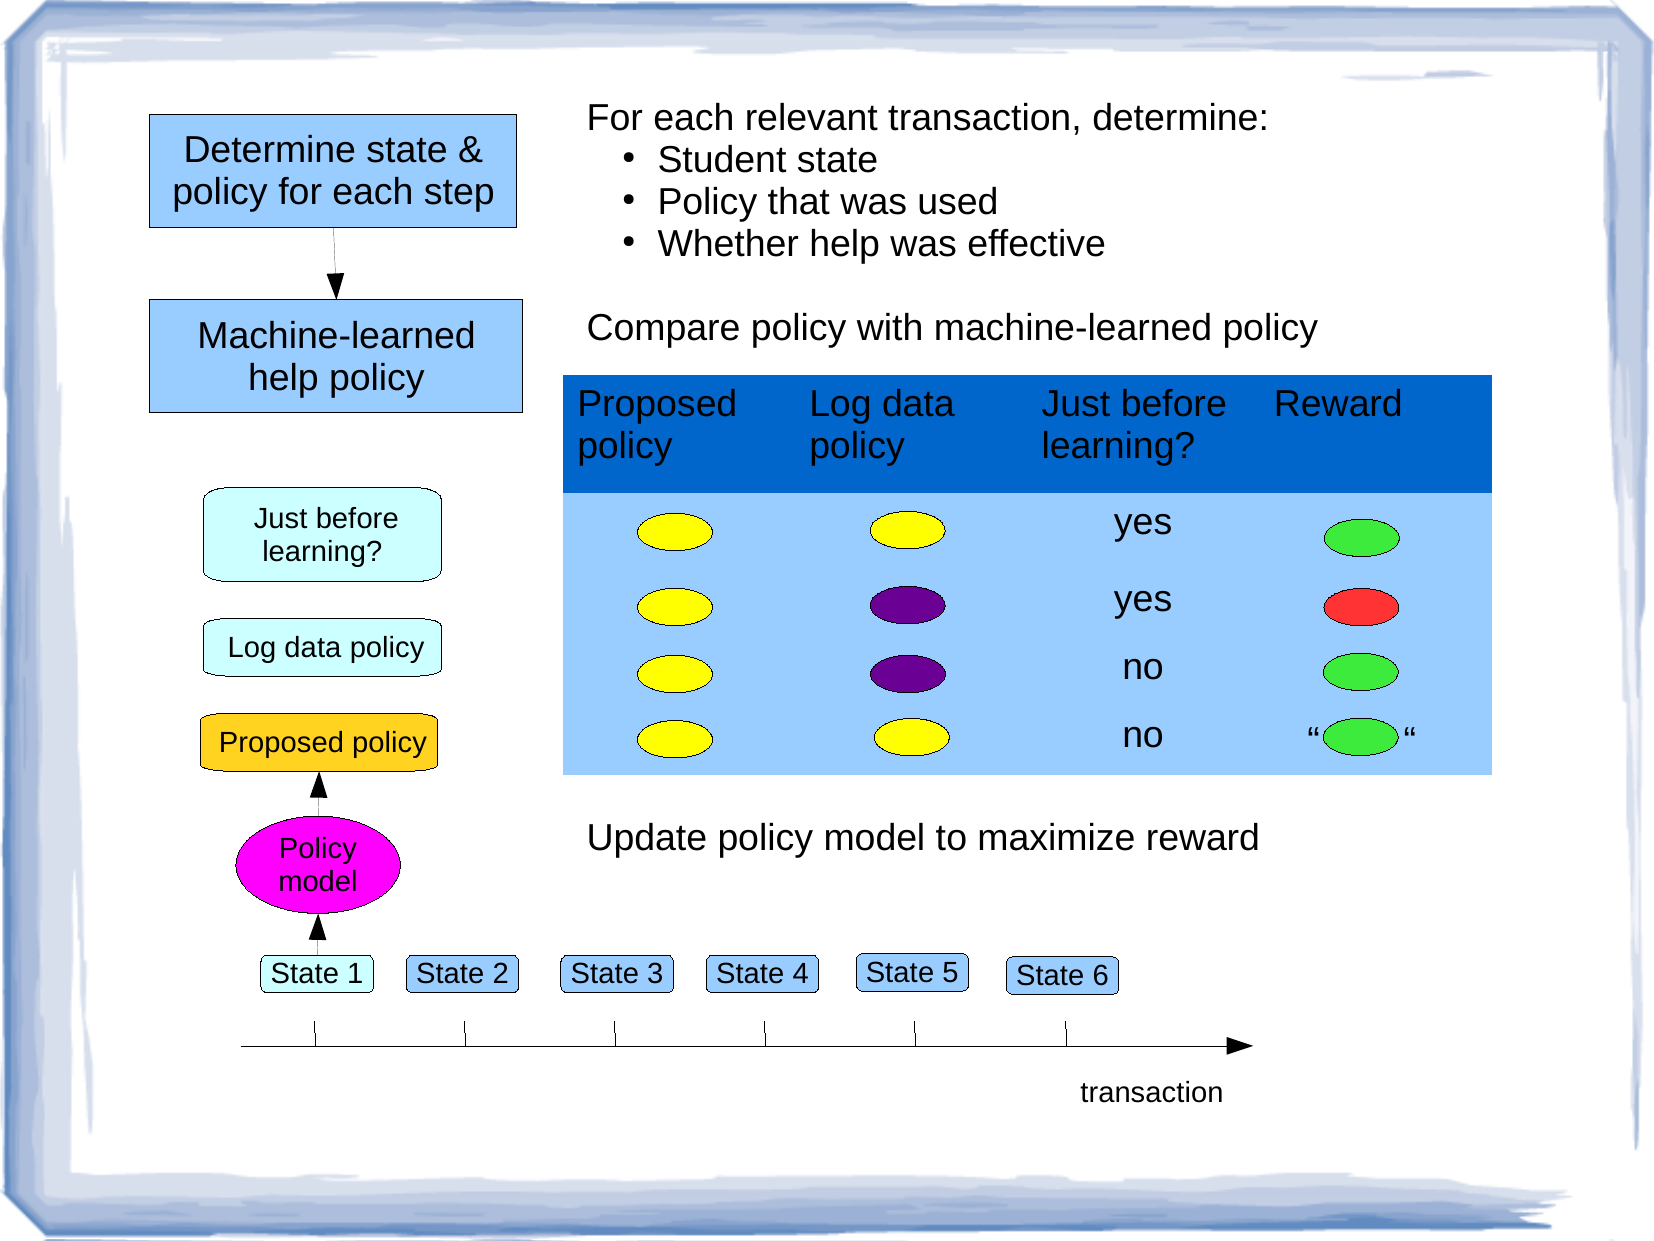

For each relevant transaction, determine:
Student state
Policy that was used
Whether help was effective
Compare policy with machine-learned policy
Determine state & policy for each step
Machine-learned help policy
| Proposed policy | Log data policy | Just before learning? | Reward |
| --- | --- | --- | --- |
| | | yes | |
| | | yes | |
| | | no | |
| | | no | |
 Just before learning?
 Log data policy
“ “
 Proposed policy
Update policy model to maximize reward
Policy model
State 5
State 1
State 2
State 3
State 4
State 6
transaction